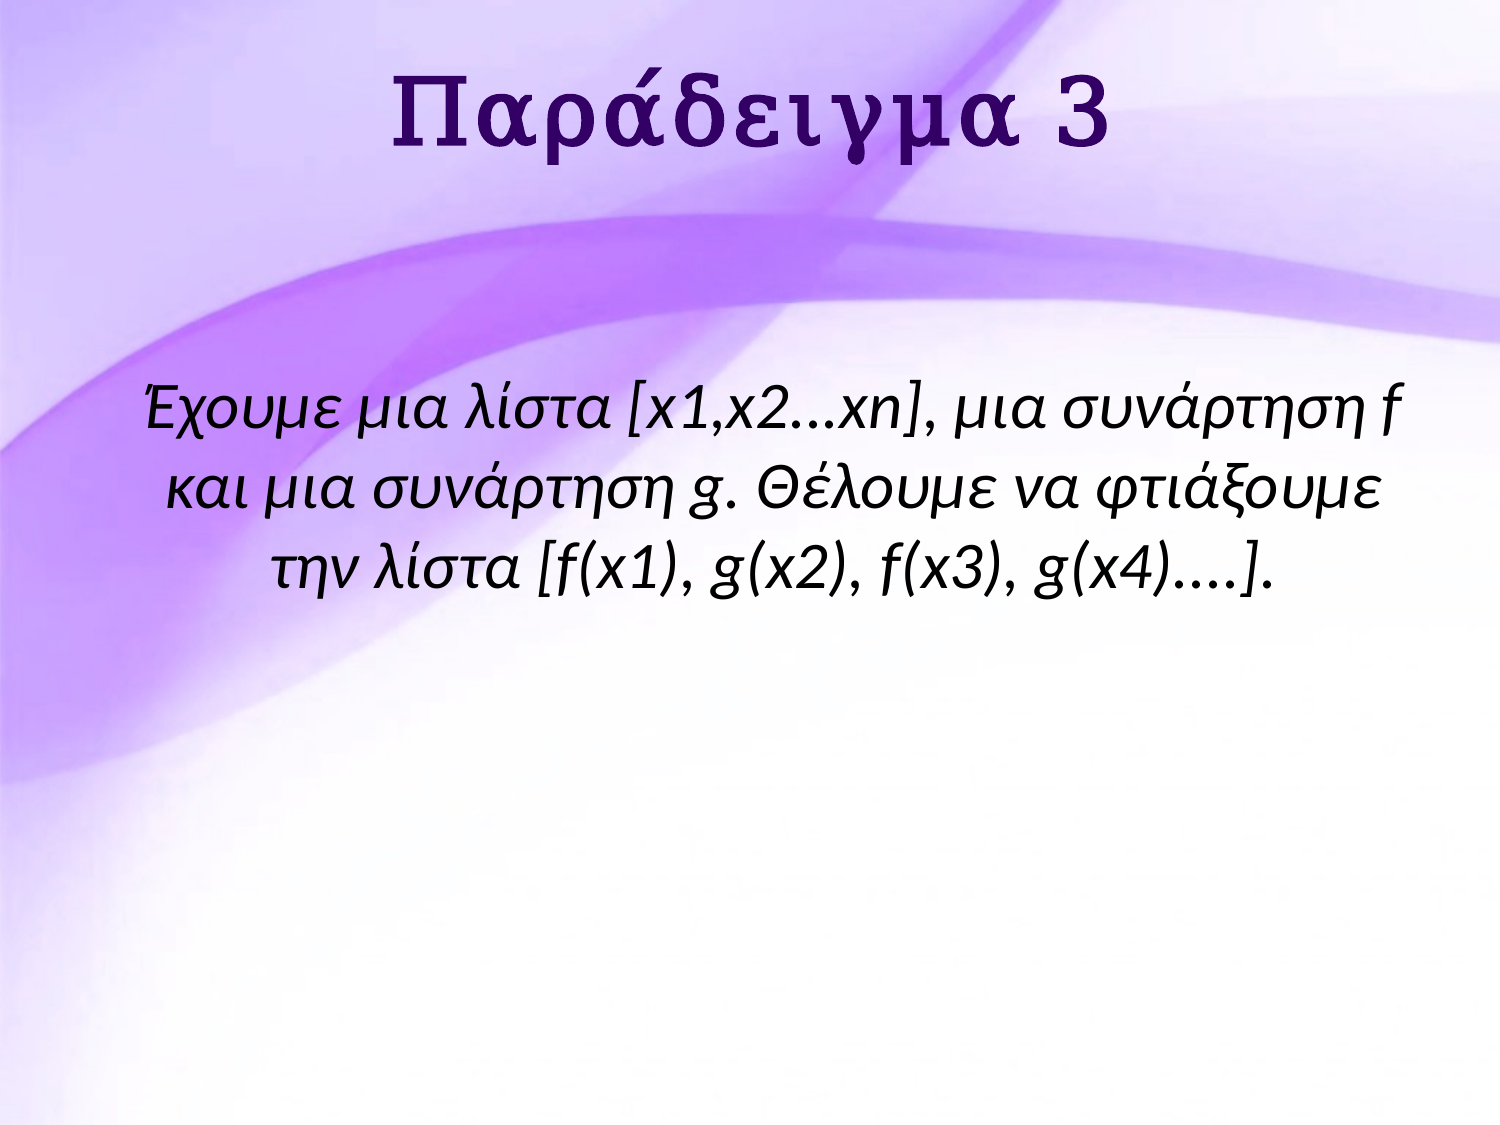

# Παράδειγμα 3
Έχουμε μια λίστα [x1,x2...xn], μια συνάρτηση f και μια συνάρτηση g. Θέλουμε να φτιάξουμε την λίστα [f(x1), g(x2), f(x3), g(x4)....].